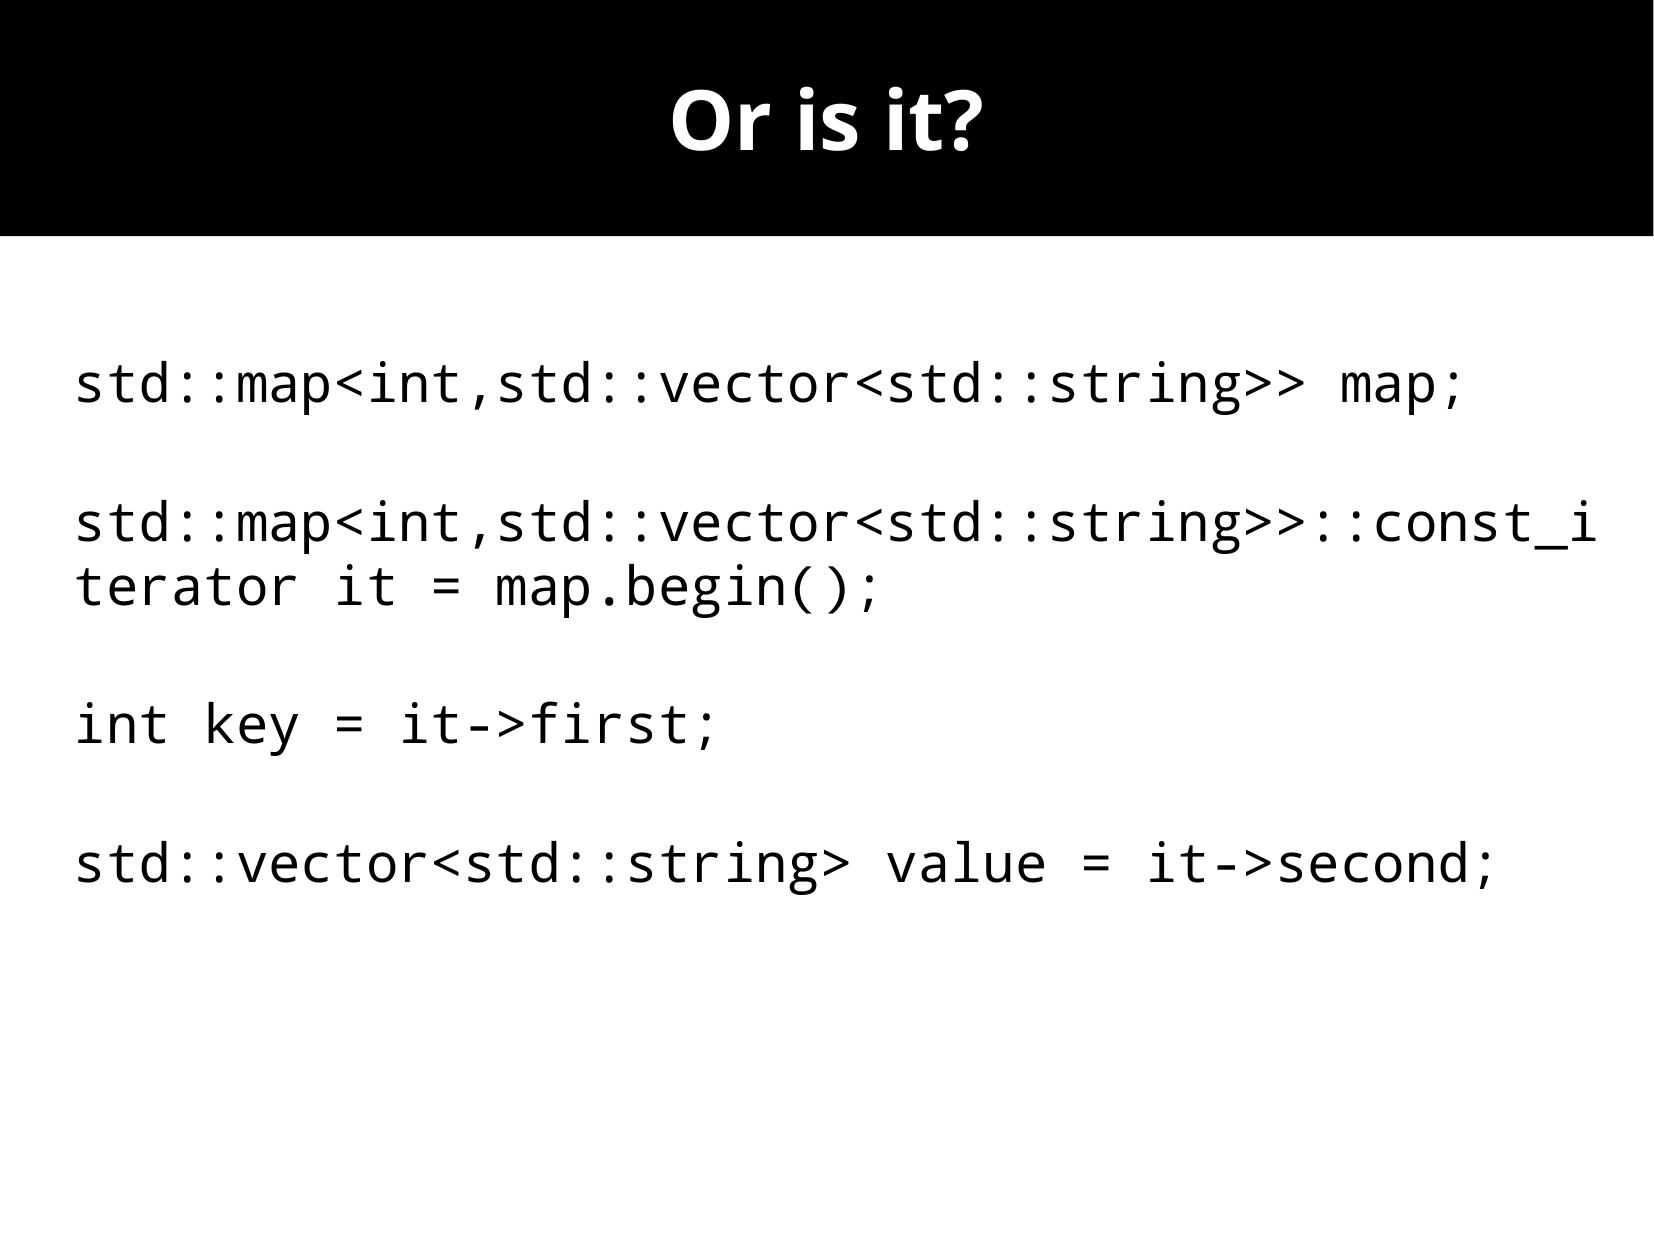

# Or is it?
std::map<int,std::vector<std::string>> map;
std::map<int,std::vector<std::string>>::const_iterator it = map.begin();
int key = it->first;
std::vector<std::string> value = it->second;